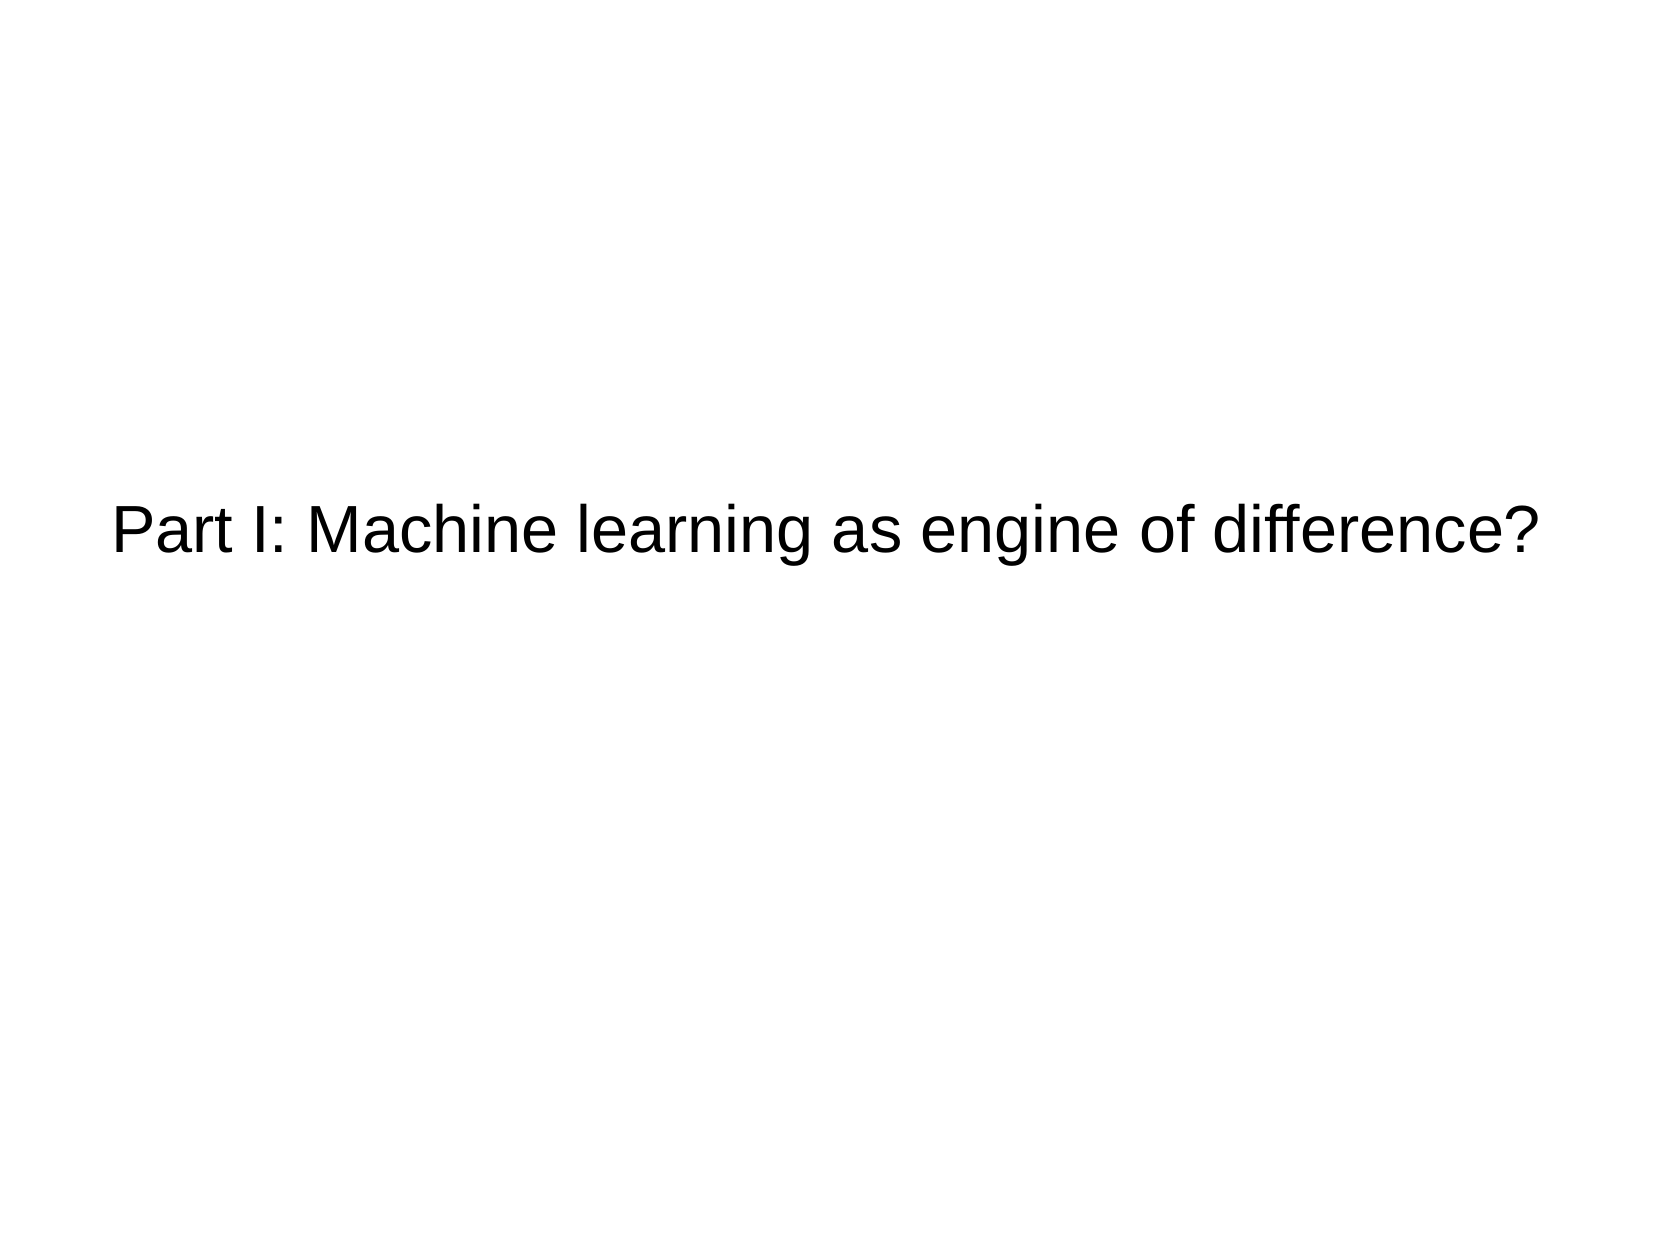

# Part I: Machine learning as engine of difference?